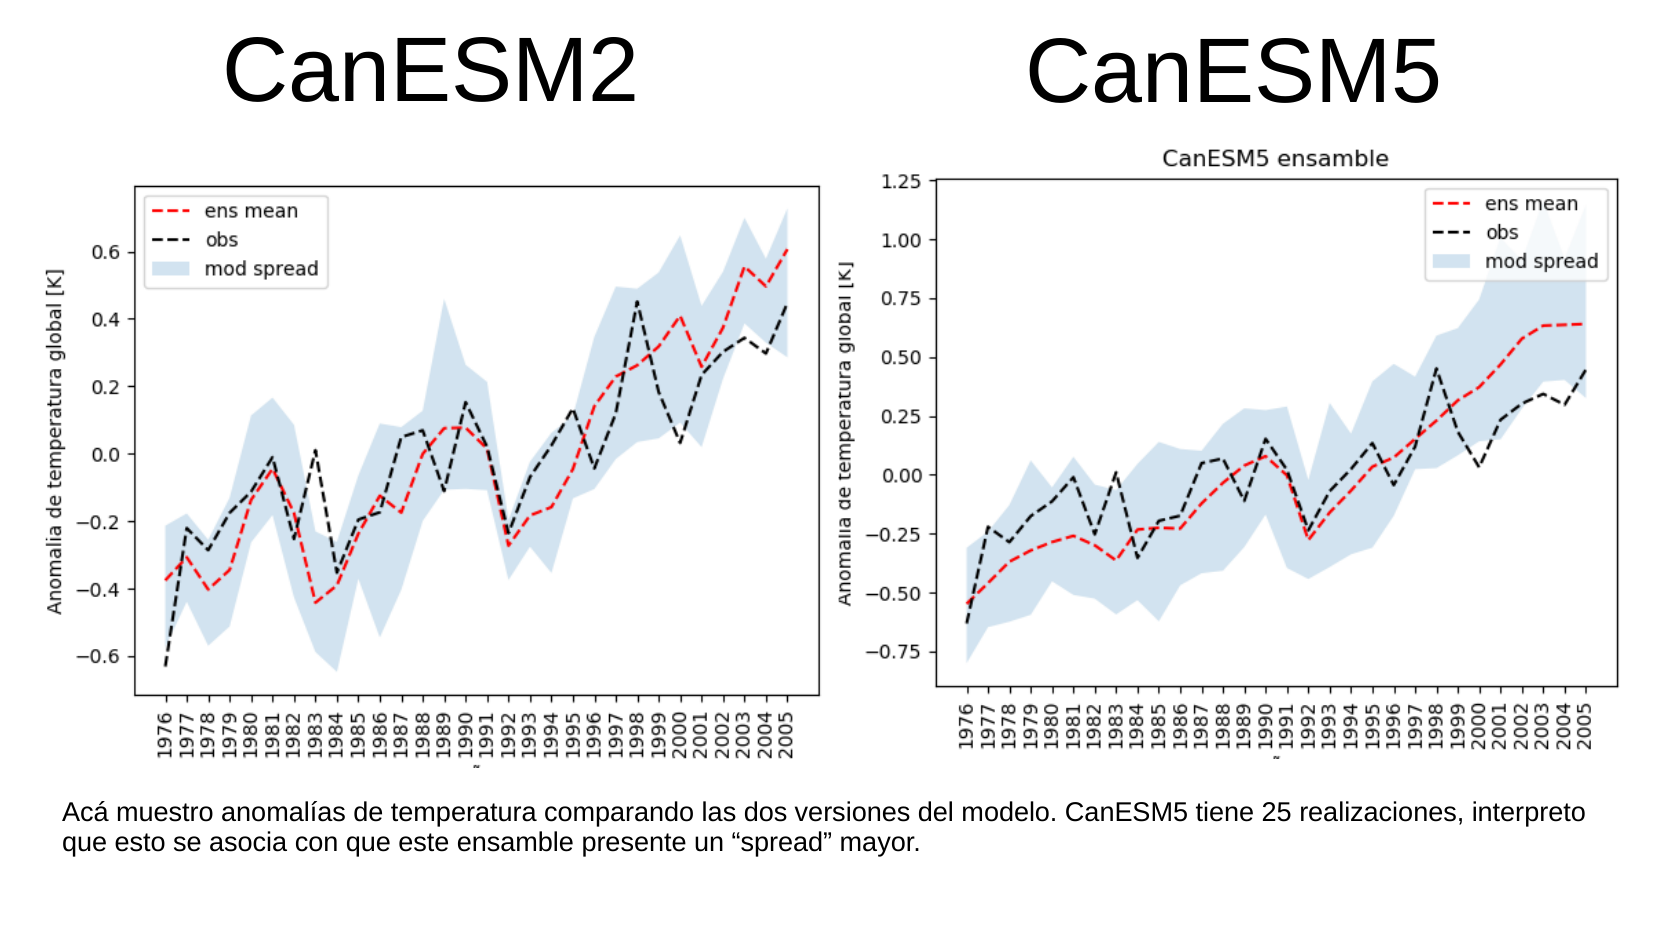

# CanESM2
CanESM5
Acá muestro anomalías de temperatura comparando las dos versiones del modelo. CanESM5 tiene 25 realizaciones, interpreto que esto se asocia con que este ensamble presente un “spread” mayor.